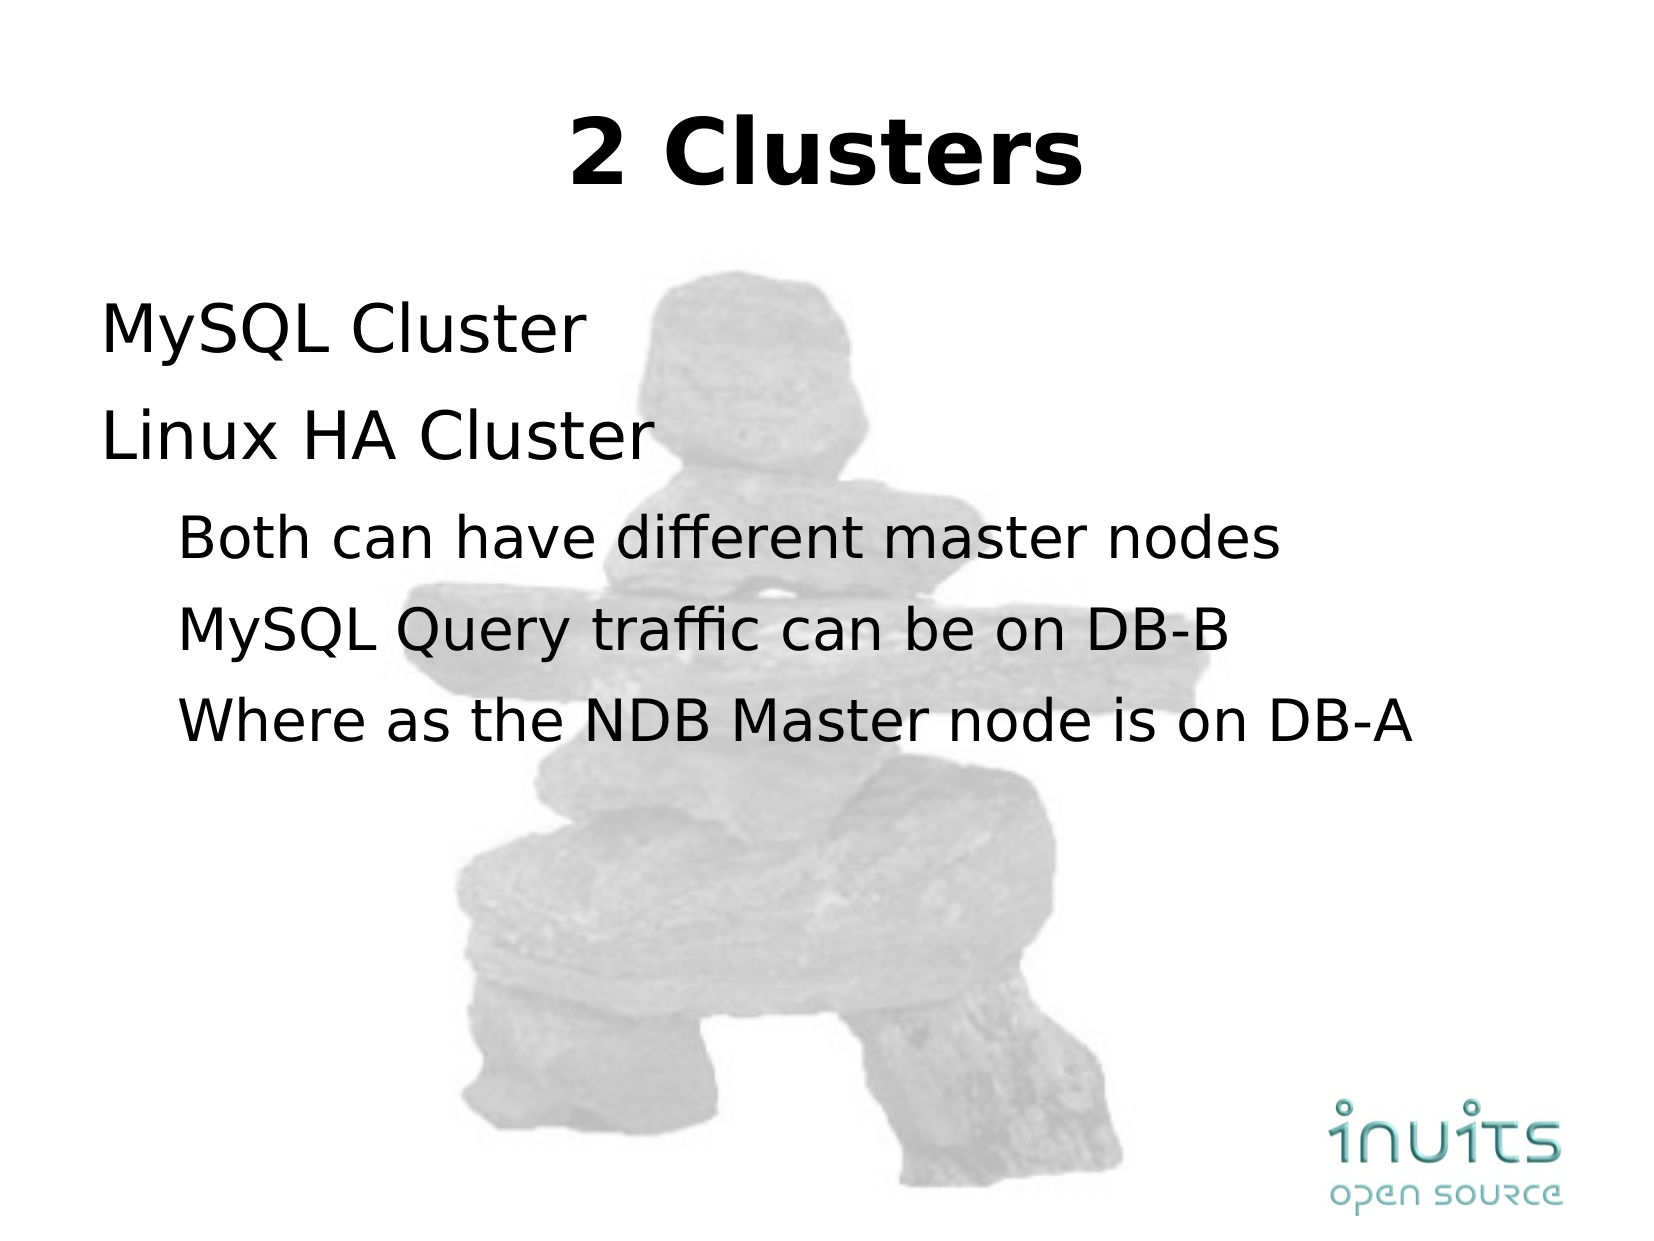

# 2 Clusters
MySQL Cluster
Linux HA Cluster
Both can have different master nodes
MySQL Query traffic can be on DB-B
Where as the NDB Master node is on DB-A